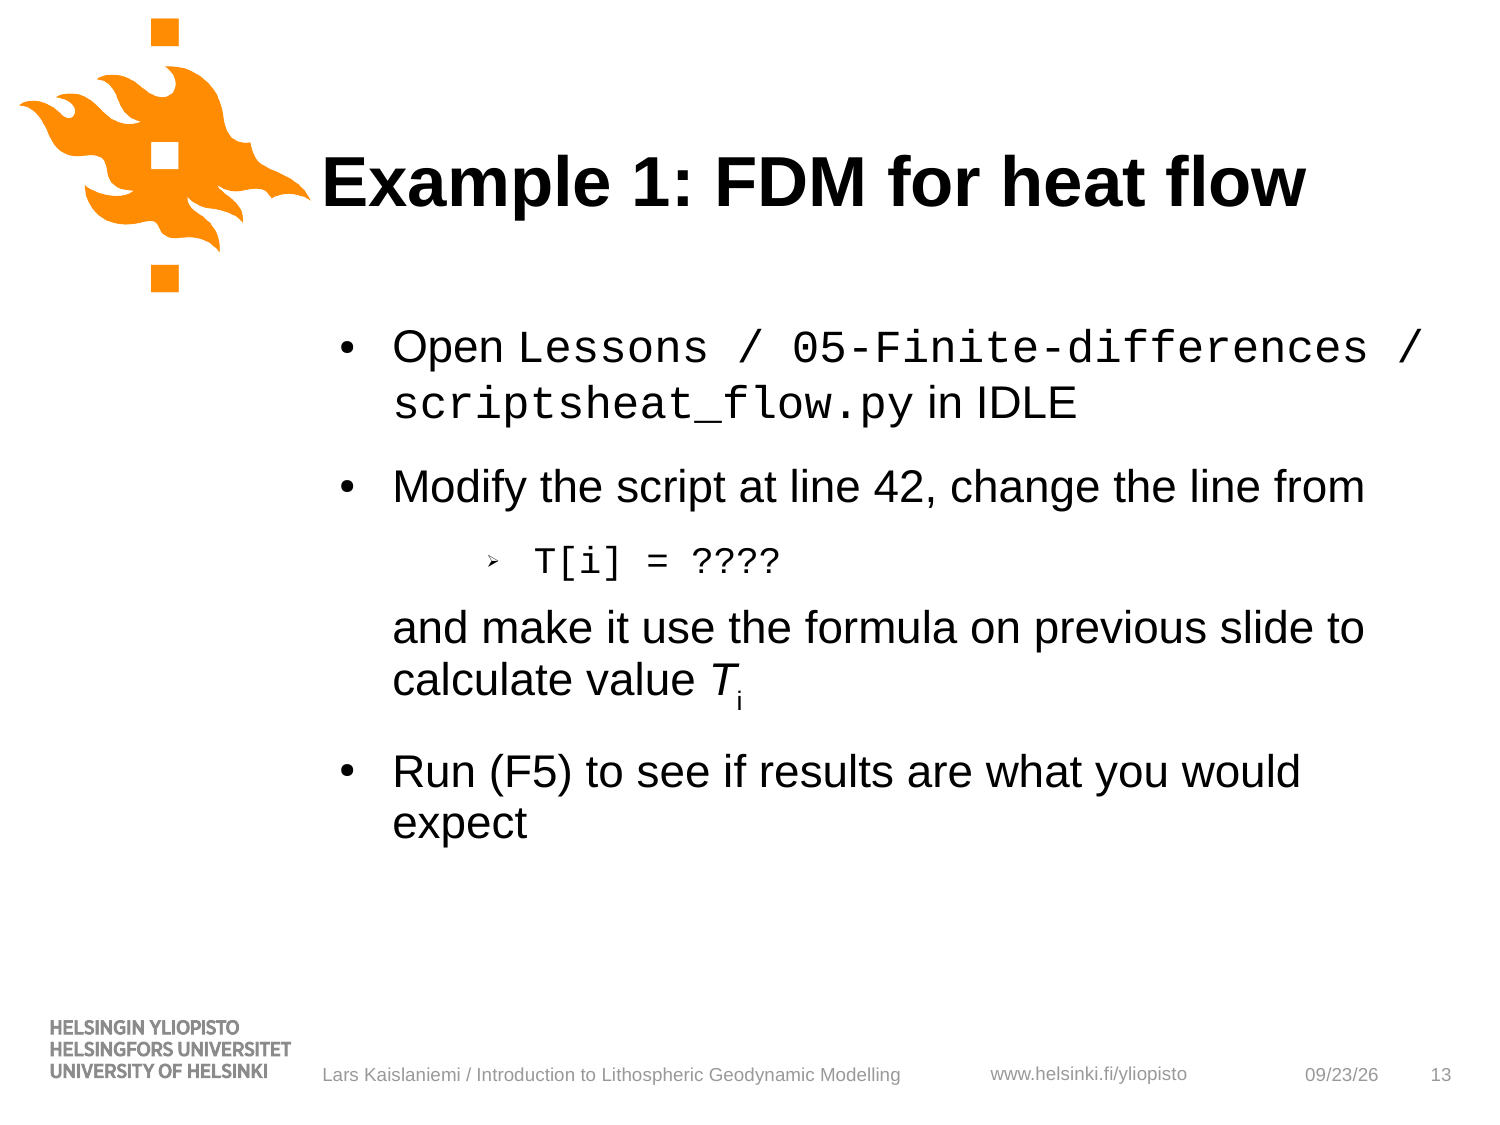

# Example 1: FDM for heat flow
Open Lessons / 05-Finite-differences / scriptsheat_flow.py in IDLE
Modify the script at line 42, change the line from
T[i] = ????
and make it use the formula on previous slide to calculate value Ti
Run (F5) to see if results are what you would expect
Lars Kaislaniemi / Introduction to Lithospheric Geodynamic Modelling
13